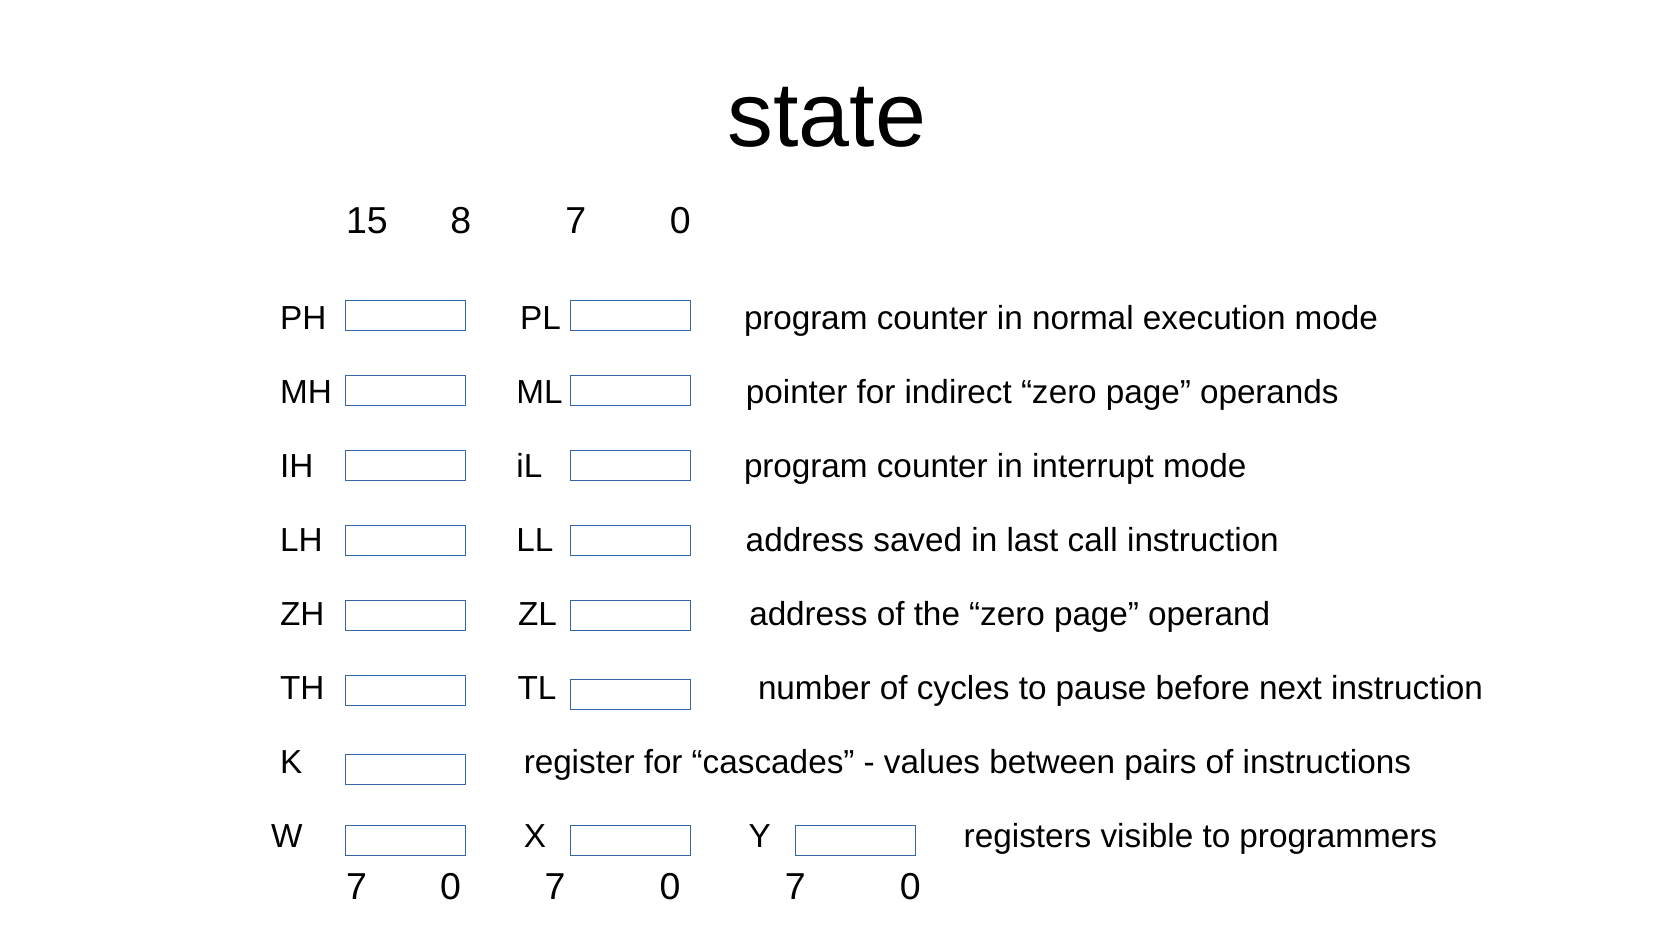

# state
 15 8 7 0
 PH PL program counter in normal execution mode
 MH ML pointer for indirect “zero page” operands
 IH iL program counter in interrupt mode
 LH LL address saved in last call instruction
 ZH ZL address of the “zero page” operand
 TH TL number of cycles to pause before next instruction
 K register for “cascades” - values between pairs of instructions
 W X Y registers visible to programmers
 7 0 7 0 7 0